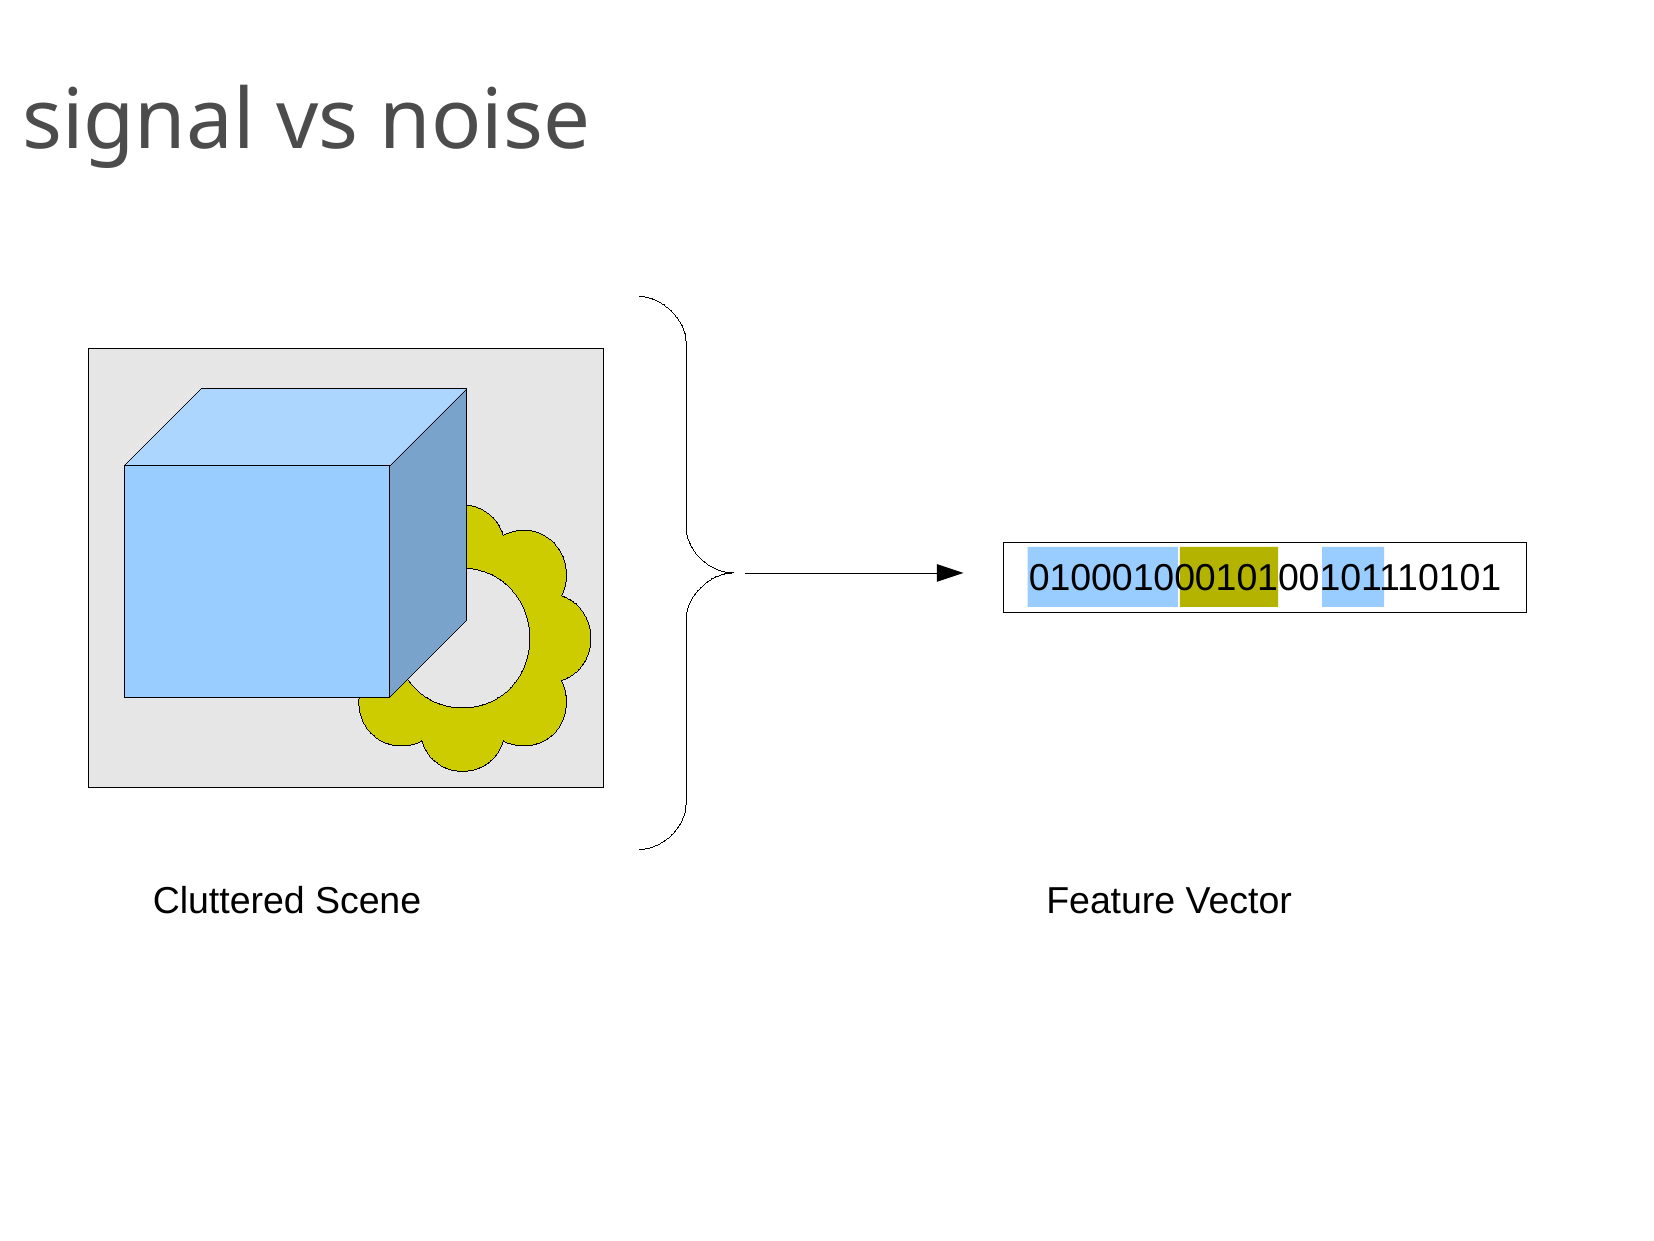

# signal vs noise
01000100010100101110101
Cluttered Scene
Feature Vector